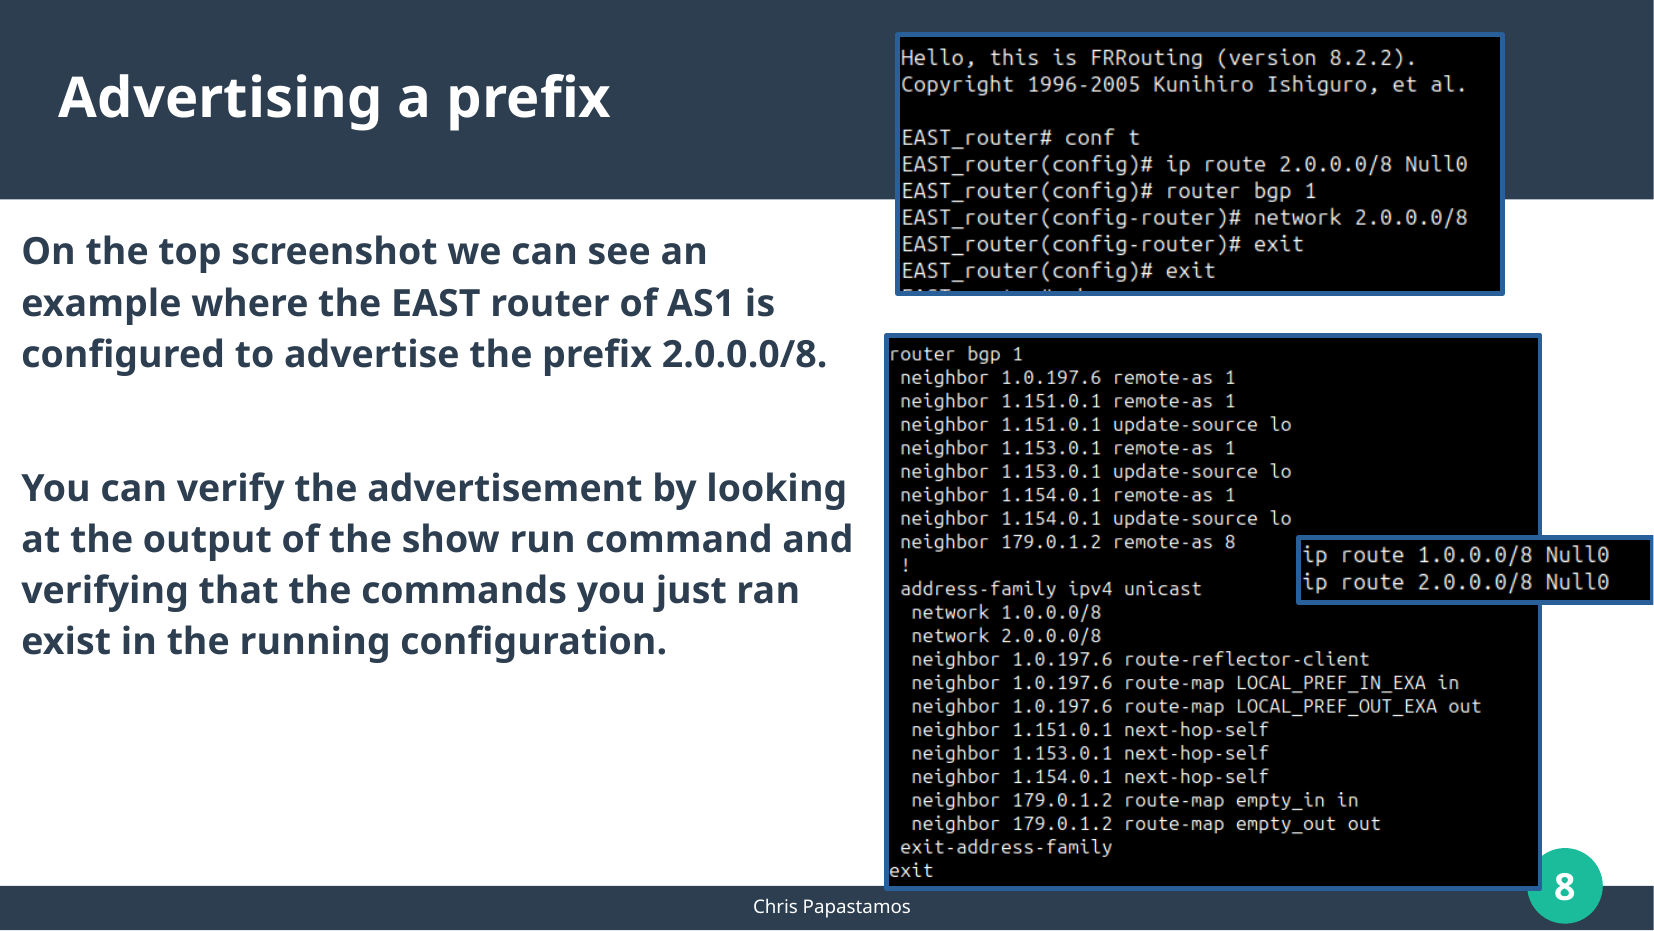

# Advertising a prefix
On the top screenshot we can see an example where the EAST router of AS1 is configured to advertise the prefix 2.0.0.0/8.
You can verify the advertisement by looking at the output of the show run command and verifying that the commands you just ran exist in the running configuration.
Chris Papastamos